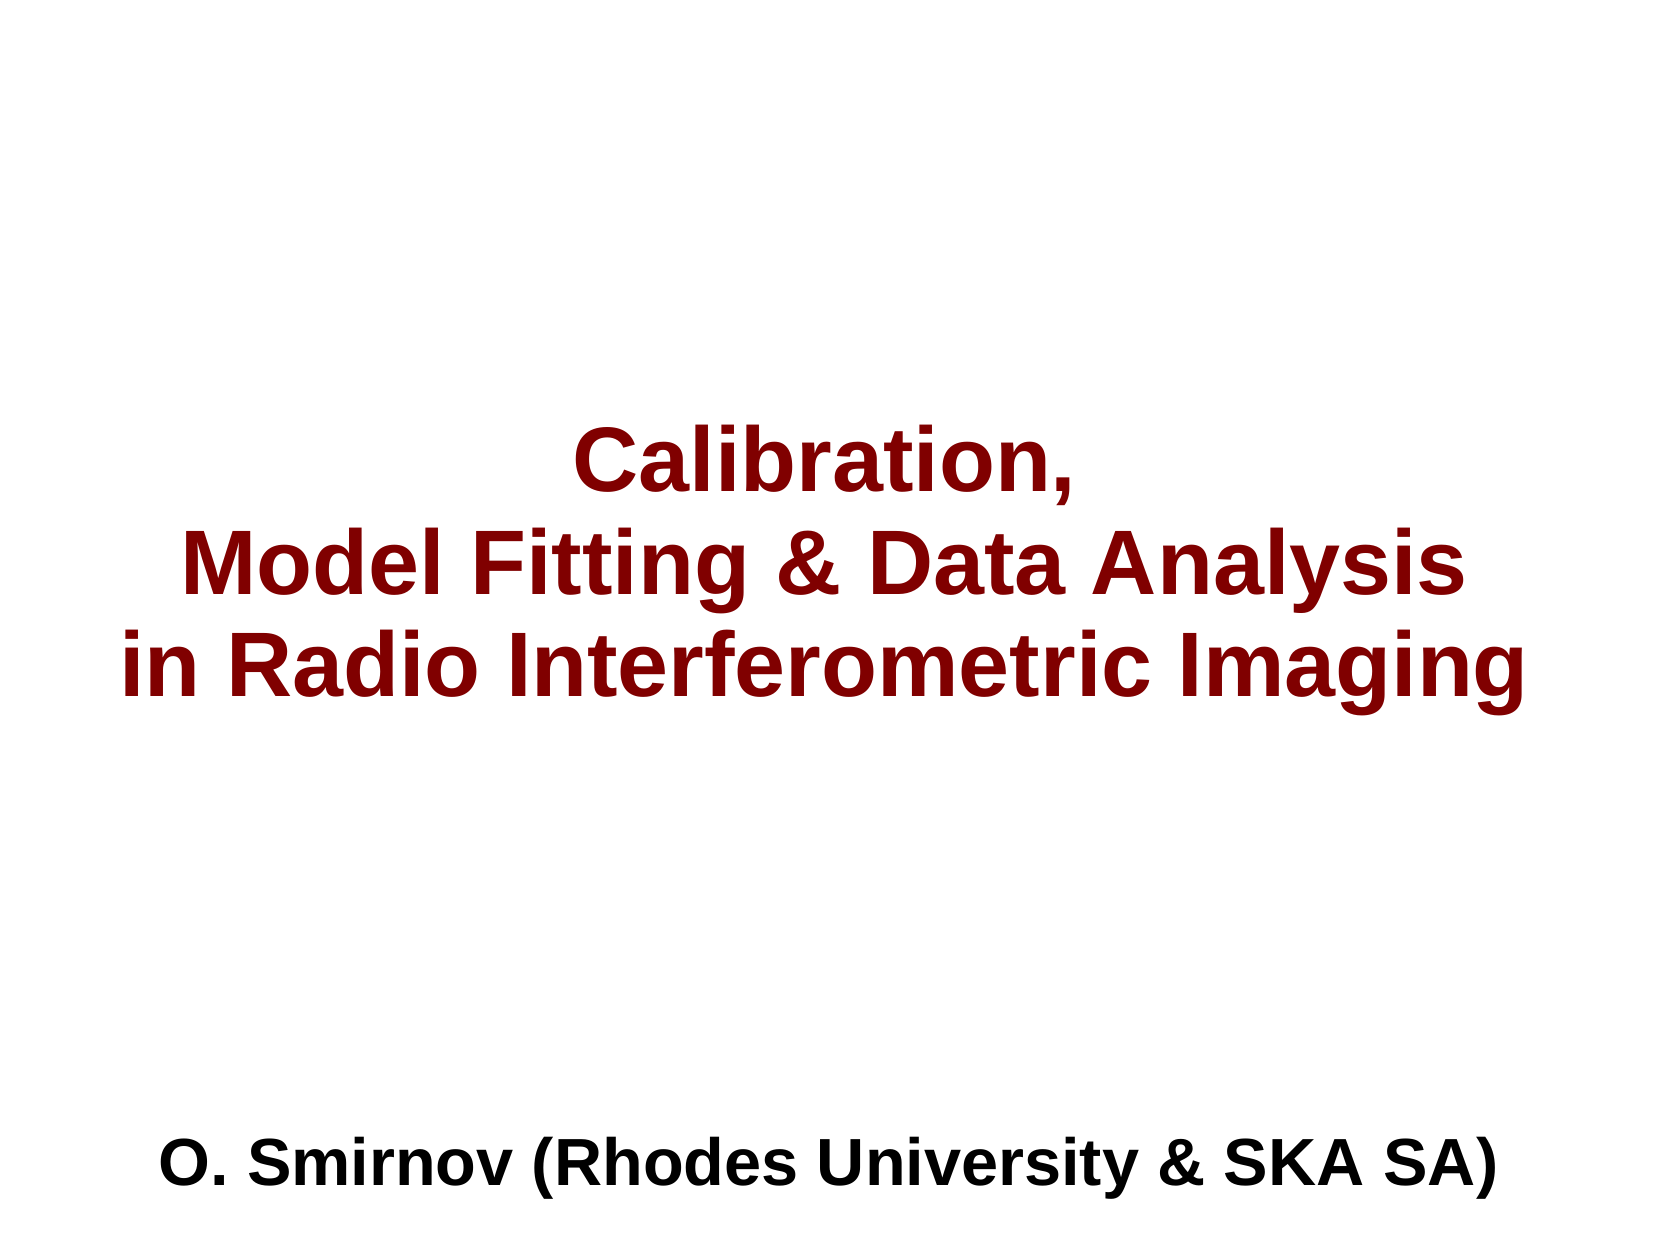

# Calibration, Model Fitting & Data Analysis in Radio Interferometric Imaging
O. Smirnov (Rhodes University & SKA SA)